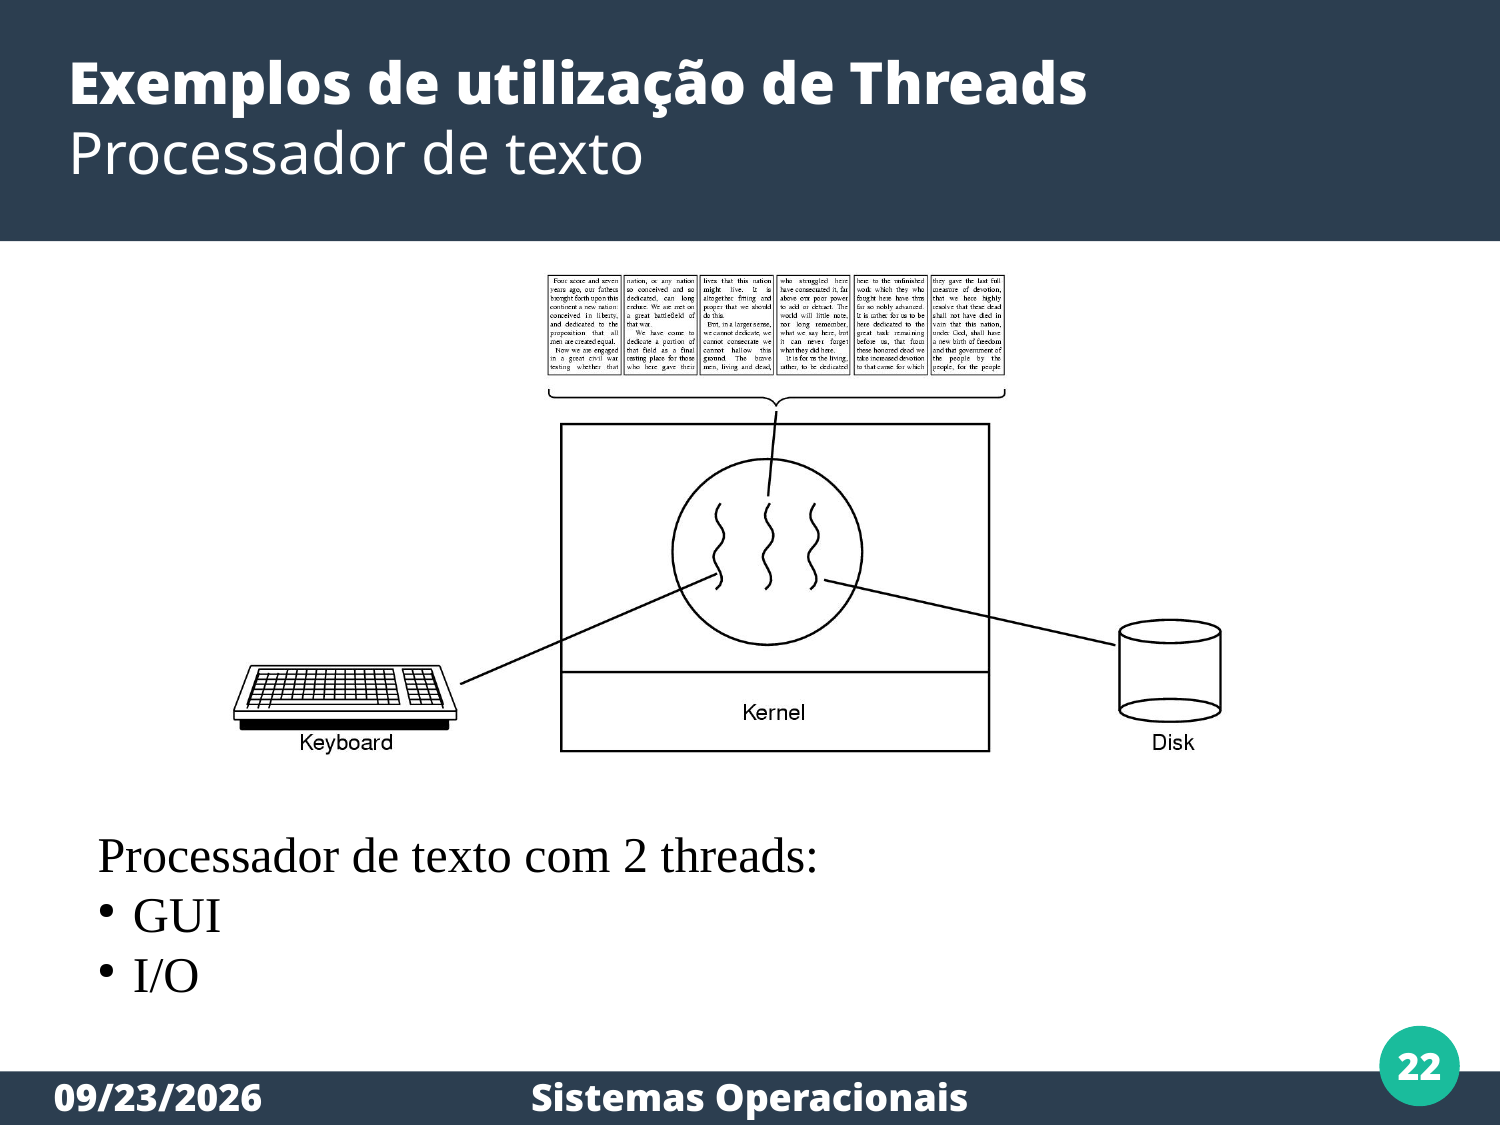

# Exemplos de utilização de Threads Processador de texto
Processador de texto com 2 threads:
GUI
I/O
22
Sistemas Operacionais